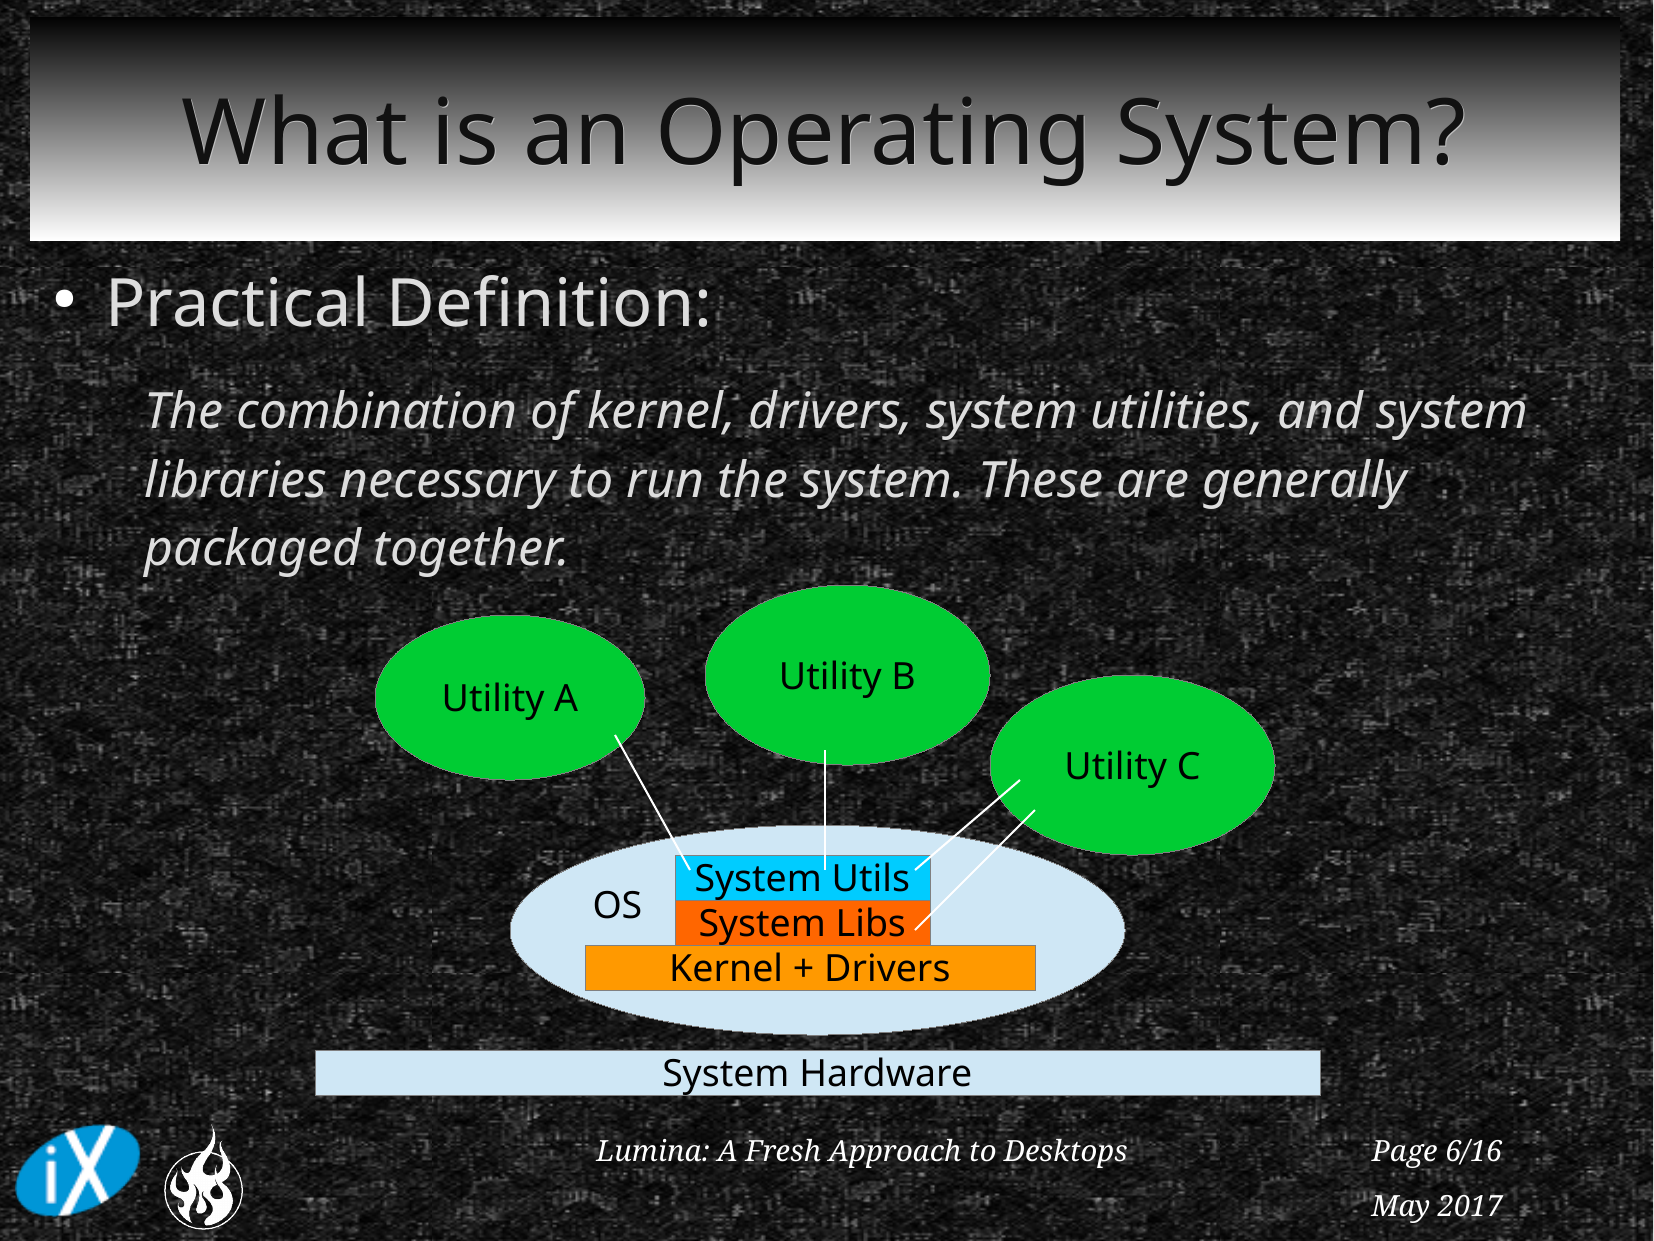

# What is an Operating System?
Practical Definition:
The combination of kernel, drivers, system utilities, and system libraries necessary to run the system. These are generally packaged together.
Utility B
Utility A
Utility C
OS
System Utils
System Libs
Kernel + Drivers
System Hardware
Lumina: A Fresh Approach to Desktops
6
May 2017